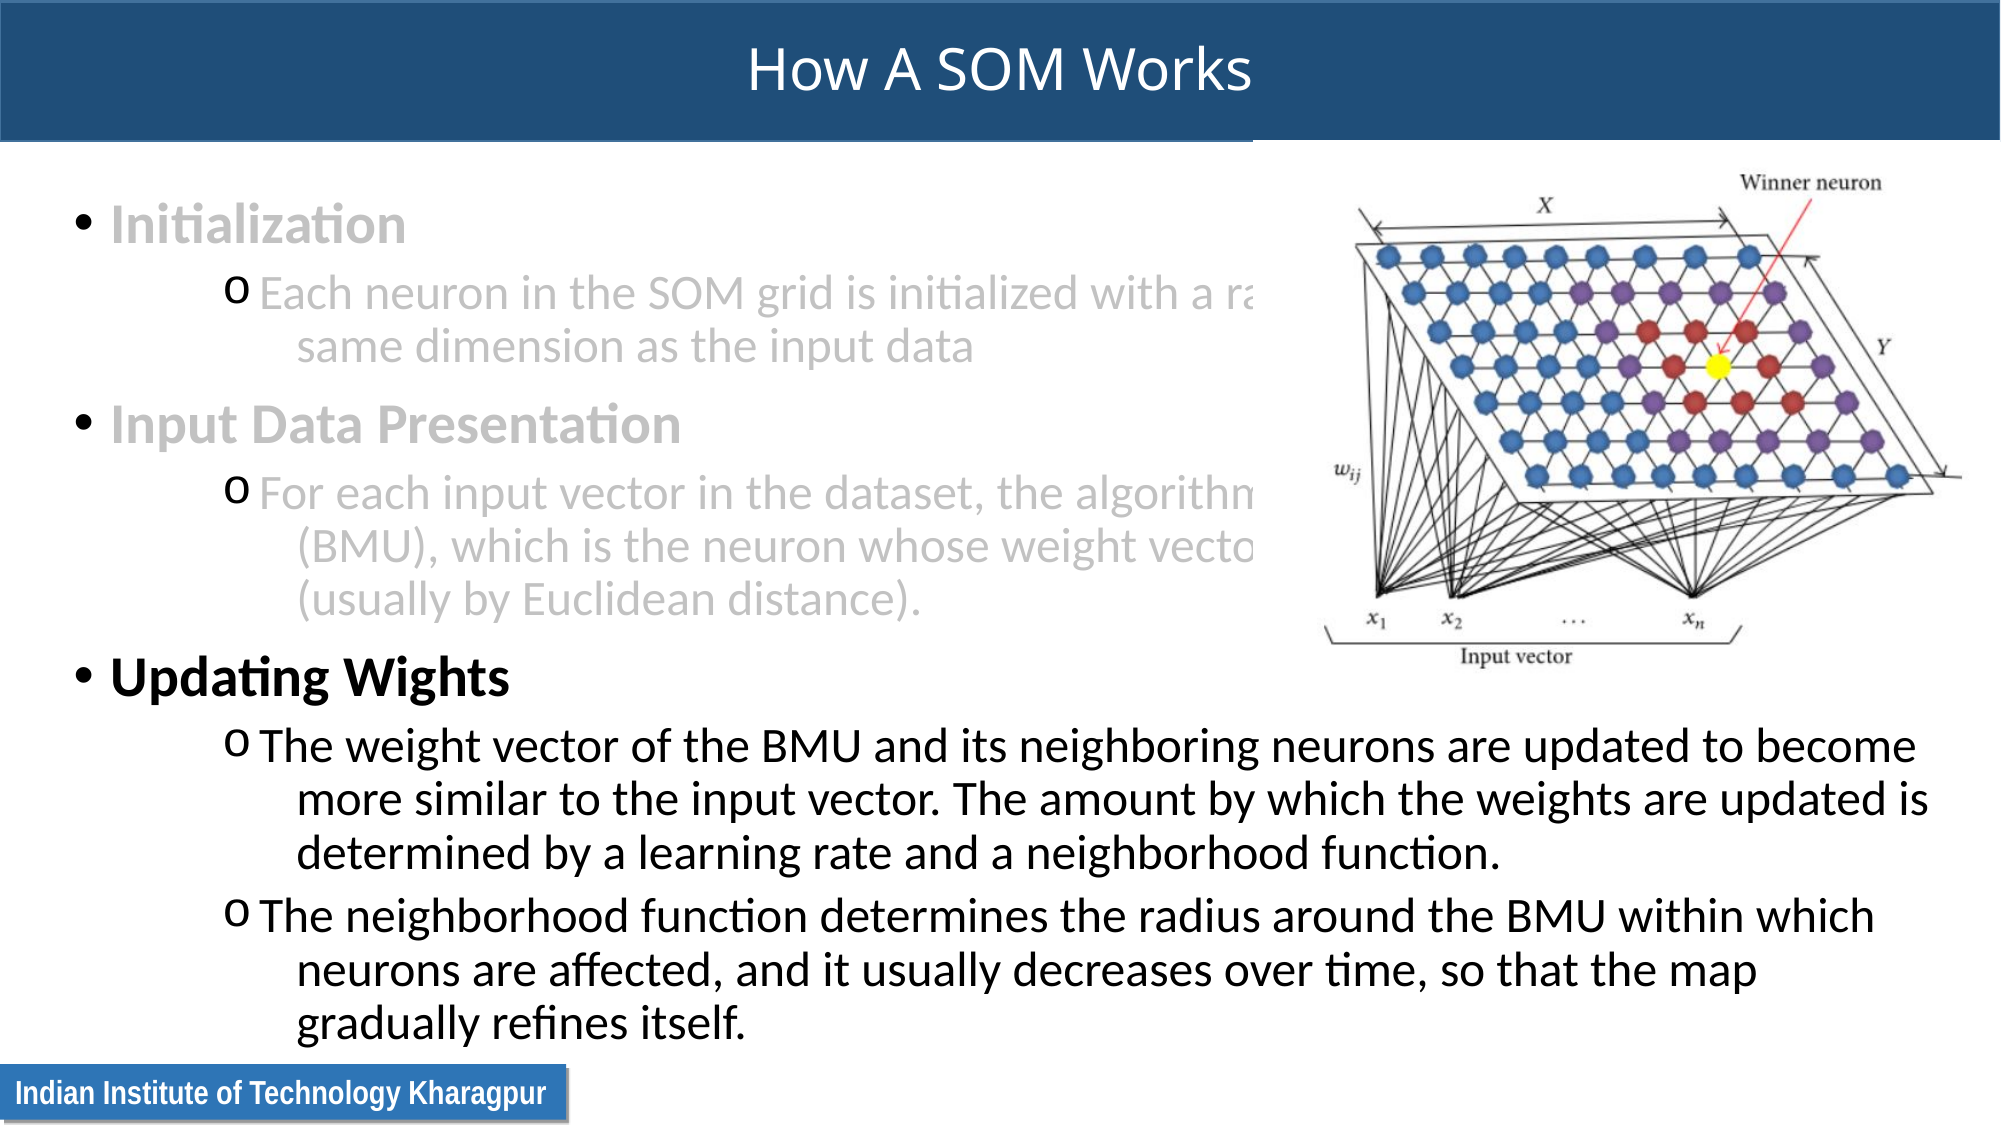

How A SOM Works
# Initialization
Each neuron in the SOM grid is initialized with a random weight vector, with the same dimension as the input data
Input Data Presentation
For each input vector in the dataset, the algorithm finds the Best Matching Unit (BMU), which is the neuron whose weight vector is closest to the input vector (usually by Euclidean distance).
Updating Wights
The weight vector of the BMU and its neighboring neurons are updated to become more similar to the input vector. The amount by which the weights are updated is determined by a learning rate and a neighborhood function.
The neighborhood function determines the radius around the BMU within which neurons are affected, and it usually decreases over time, so that the map gradually refines itself.